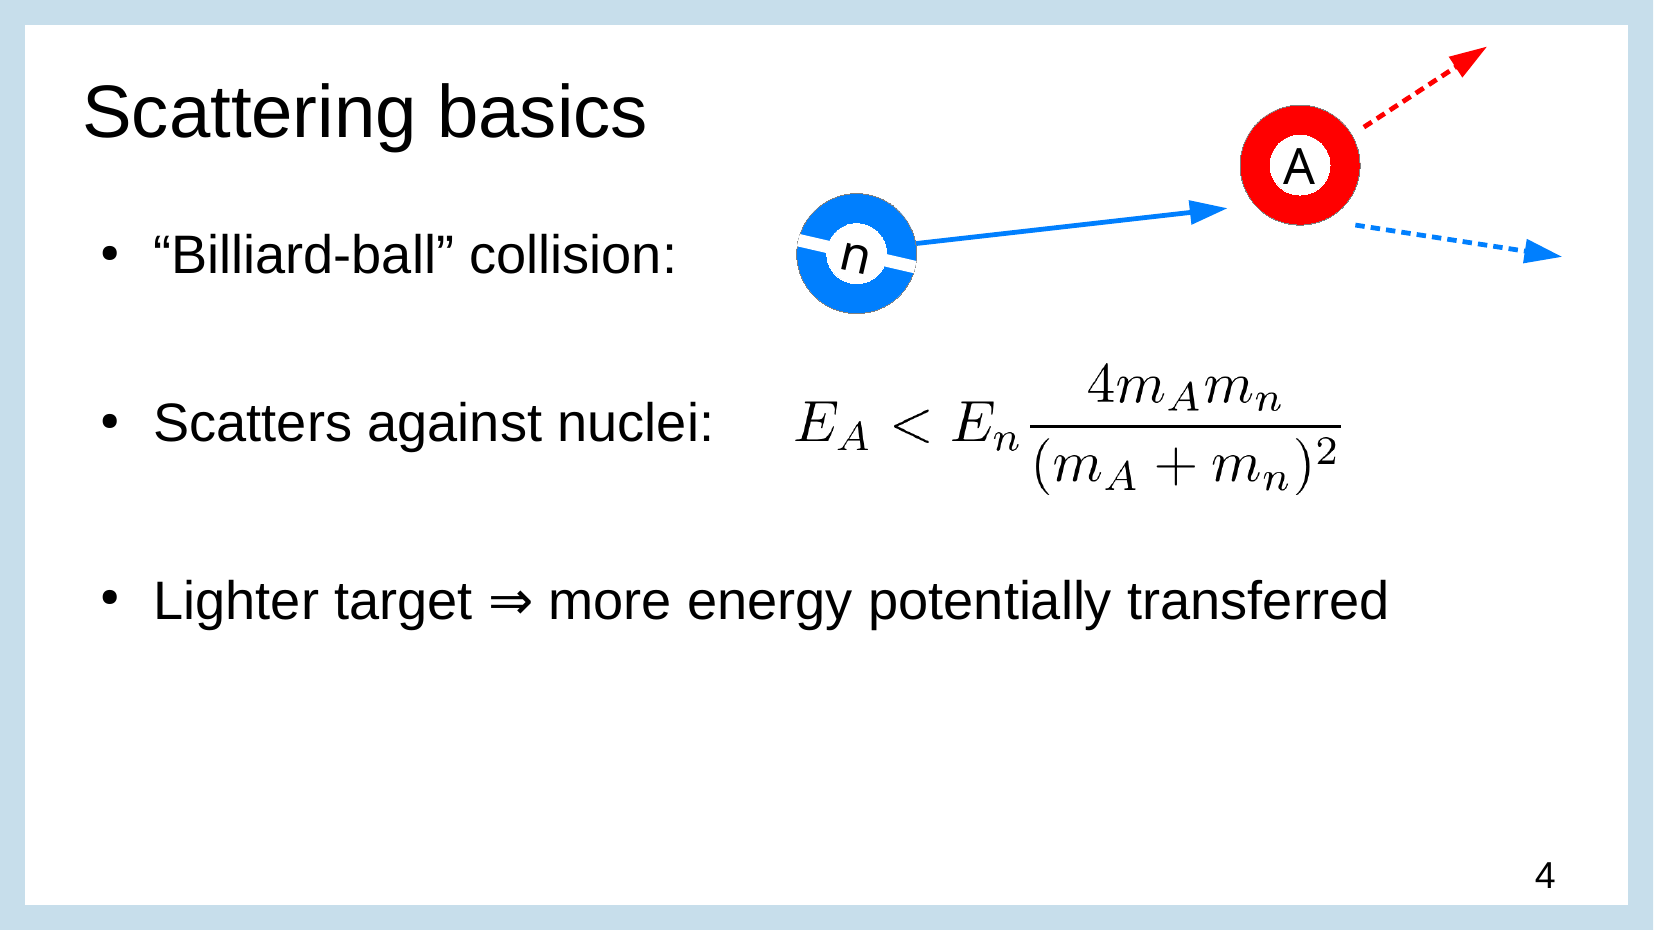

# Scattering basics
A
n
“Billiard-ball” collision:
Scatters against nuclei:
Lighter target ⇒ more energy potentially transferred